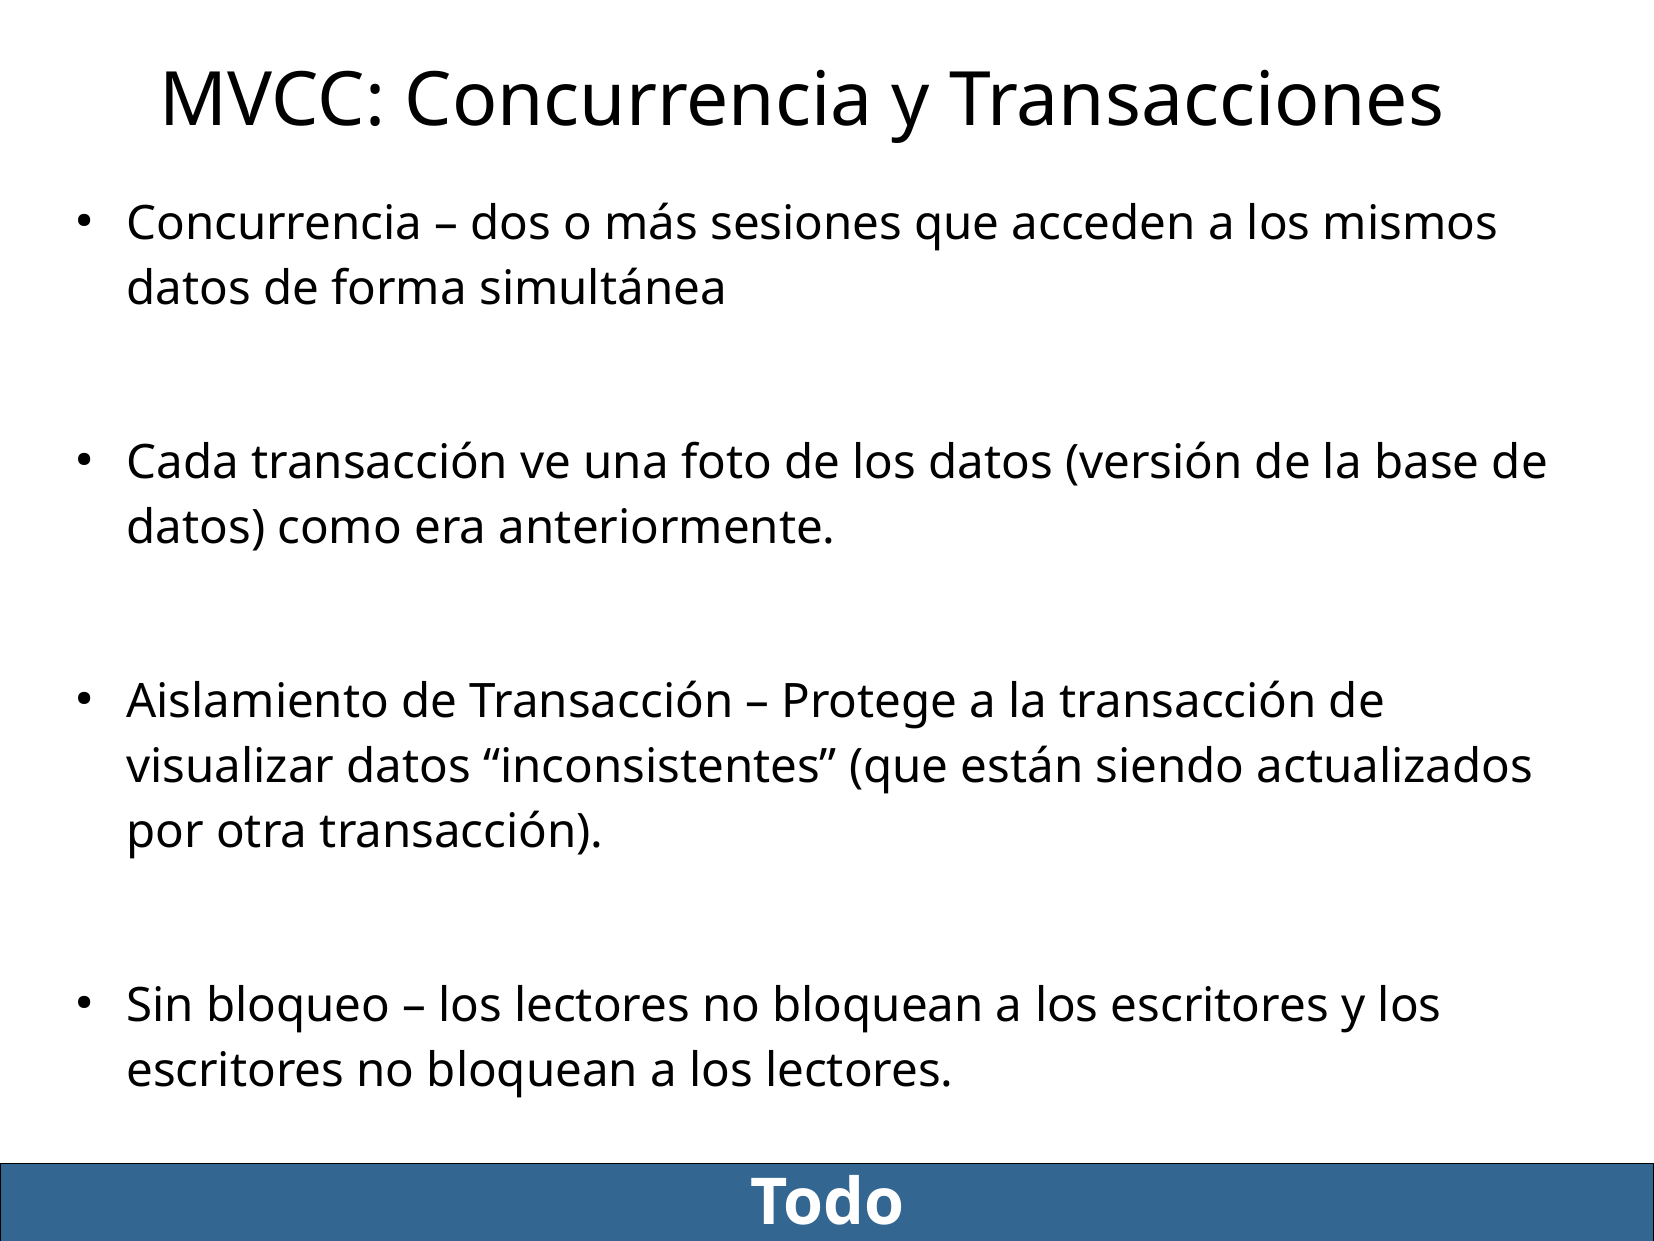

# MVCC: Concurrencia y Transacciones
Concurrencia – dos o más sesiones que acceden a los mismos datos de forma simultánea
Cada transacción ve una foto de los datos (versión de la base de datos) como era anteriormente.
Aislamiento de Transacción – Protege a la transacción de visualizar datos “inconsistentes” (que están siendo actualizados por otra transacción).
Sin bloqueo – los lectores no bloquean a los escritores y los escritores no bloquean a los lectores.